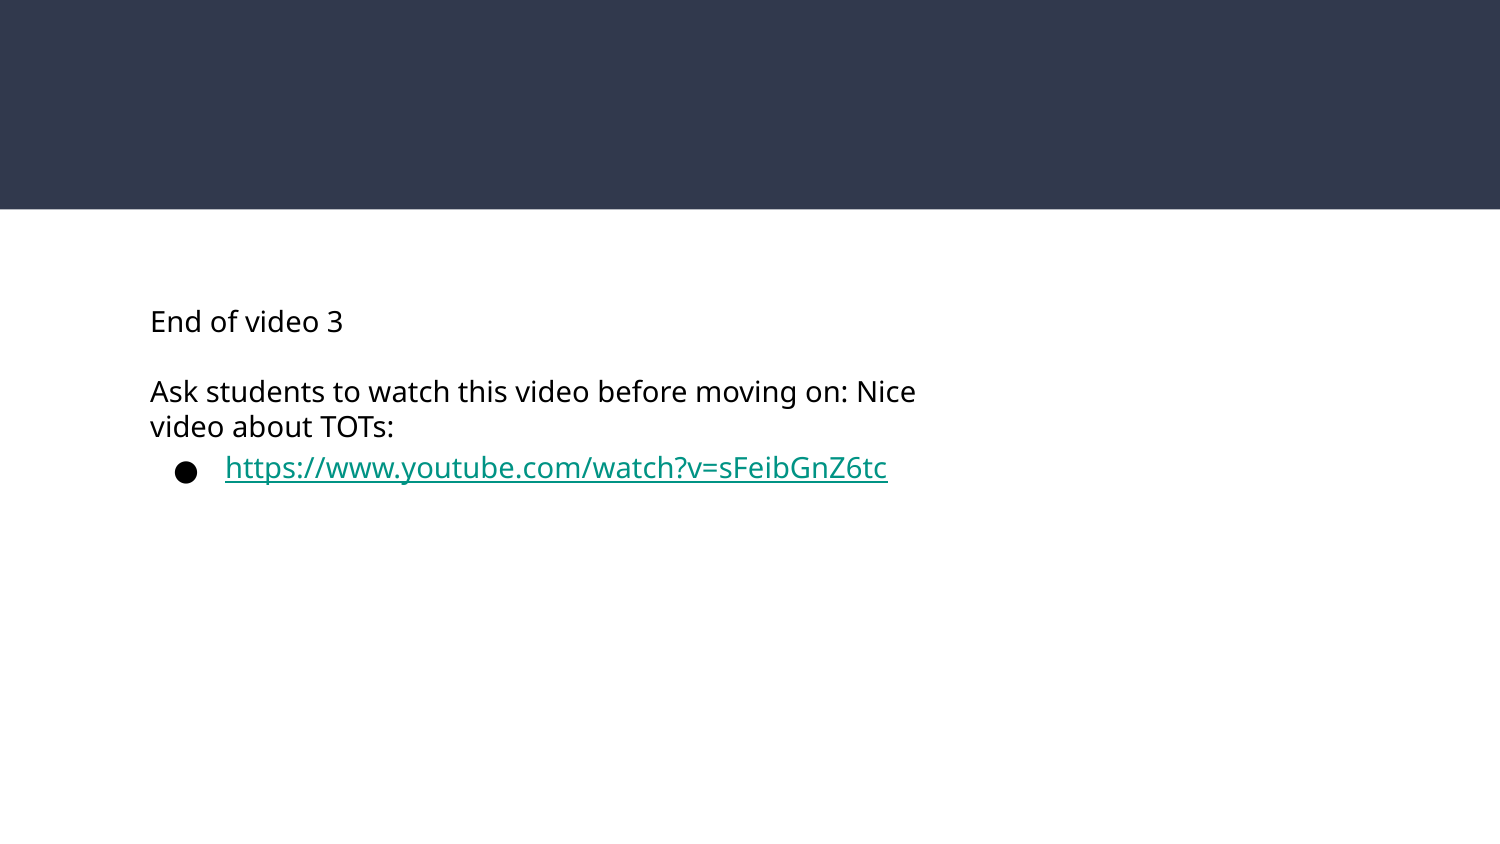

#
End of video 3
Ask students to watch this video before moving on: Nice video about TOTs:
https://www.youtube.com/watch?v=sFeibGnZ6tc